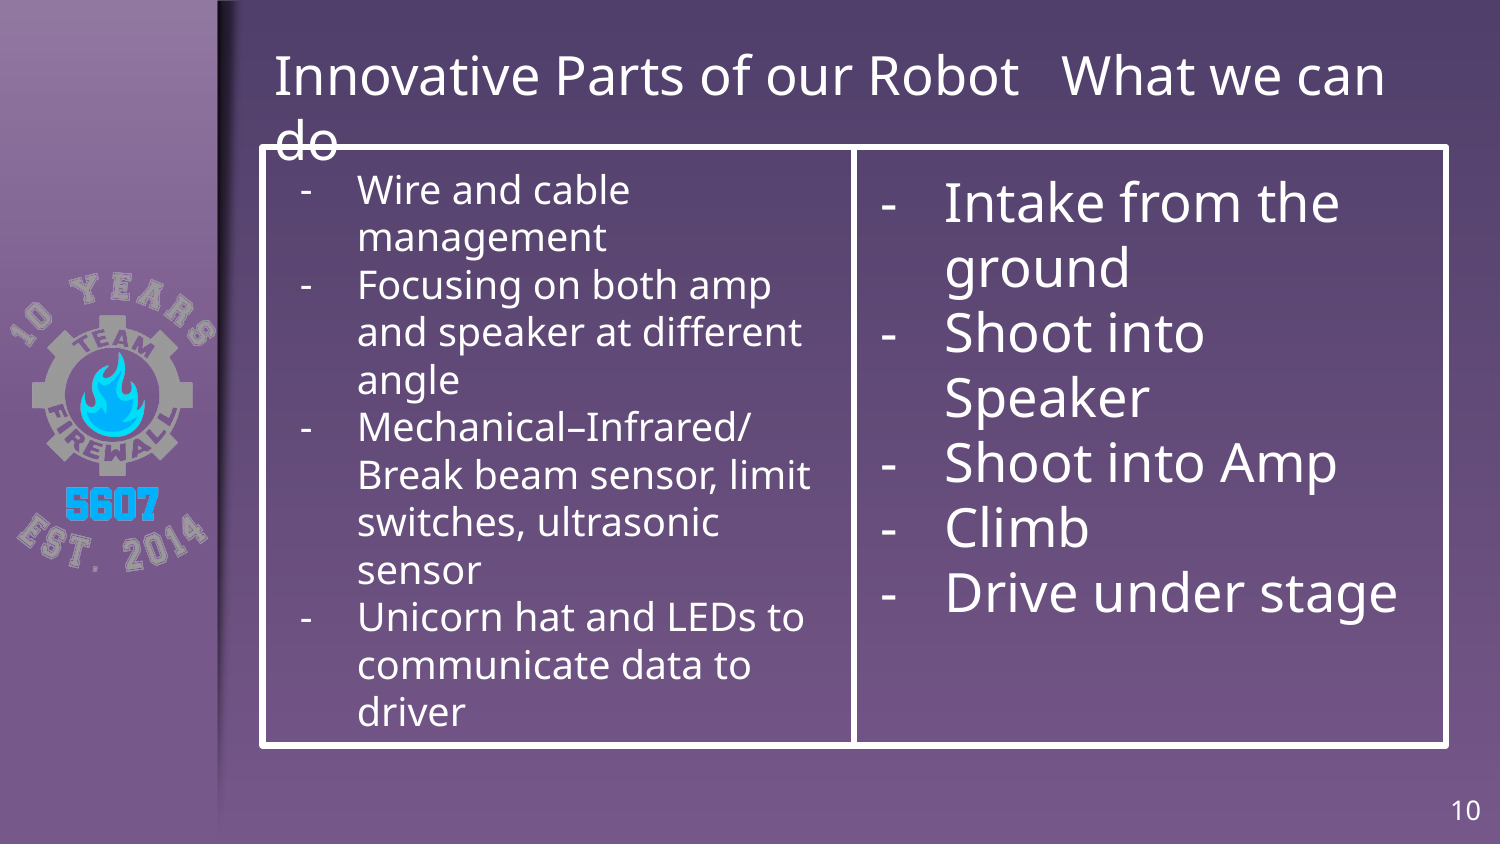

Innovative Parts of our Robot What we can do
Wire and cable management
Focusing on both amp and speaker at different angle
Mechanical–Infrared/Break beam sensor, limit switches, ultrasonic sensor
Unicorn hat and LEDs to communicate data to driver
Intake from the ground
Shoot into Speaker
Shoot into Amp
Climb
Drive under stage